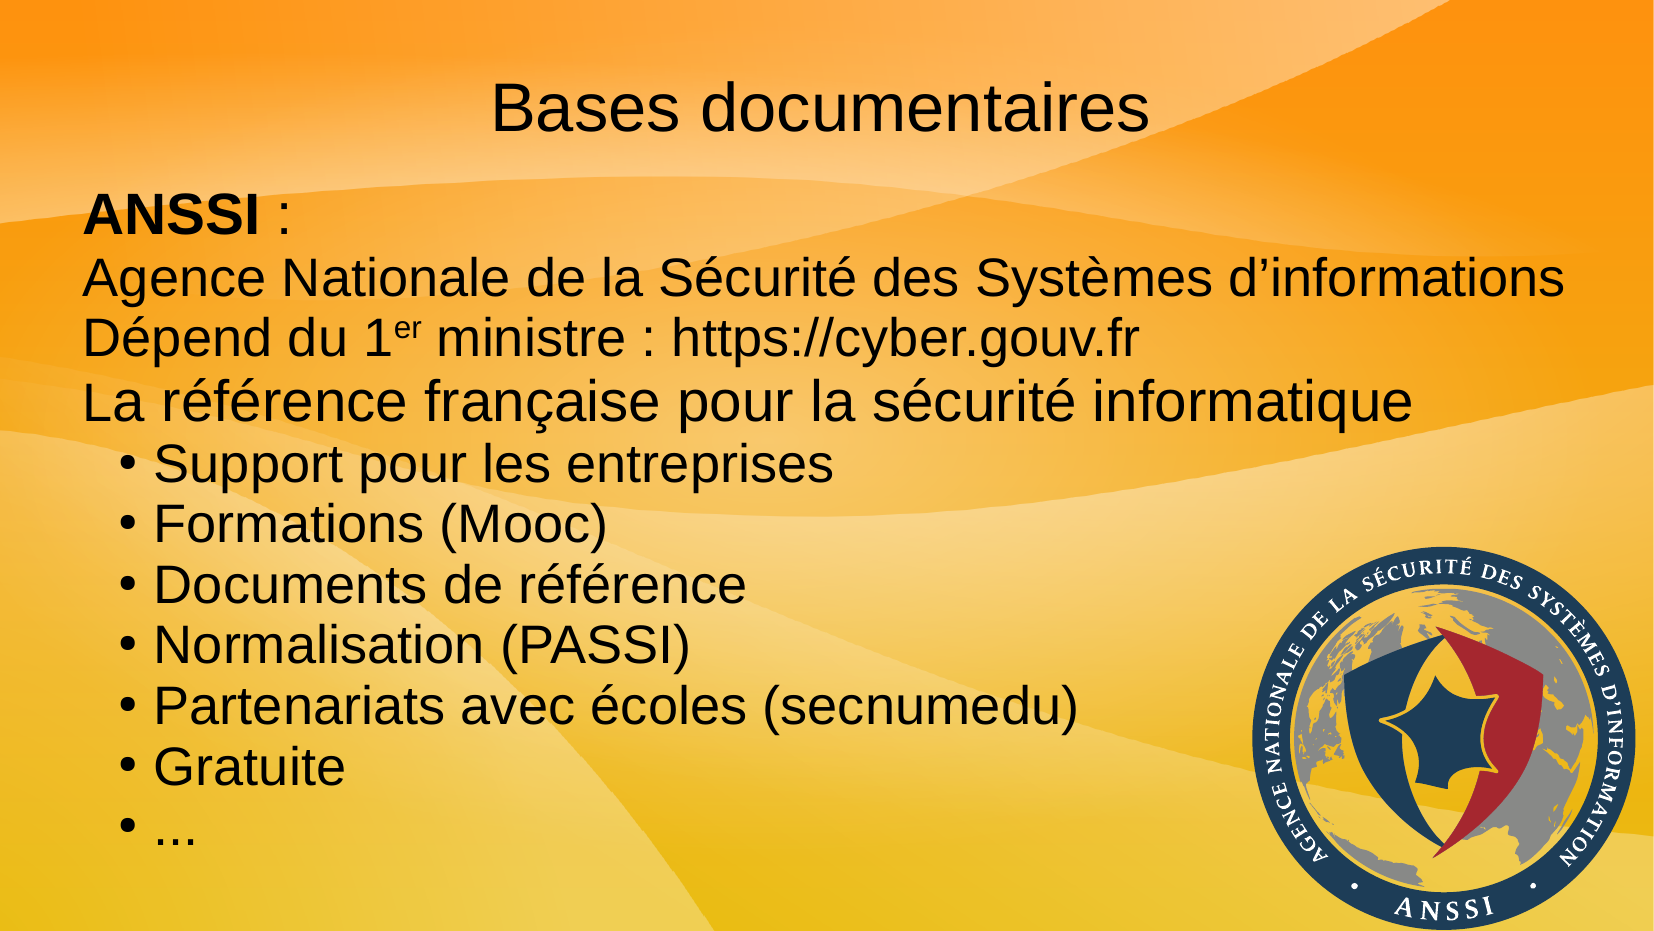

# Bases documentaires
ANSSI :
Agence Nationale de la Sécurité des Systèmes d’informations
Dépend du 1er ministre : https://cyber.gouv.fr
La référence française pour la sécurité informatique
Support pour les entreprises
Formations (Mooc)
Documents de référence
Normalisation (PASSI)
Partenariats avec écoles (secnumedu)
Gratuite
...